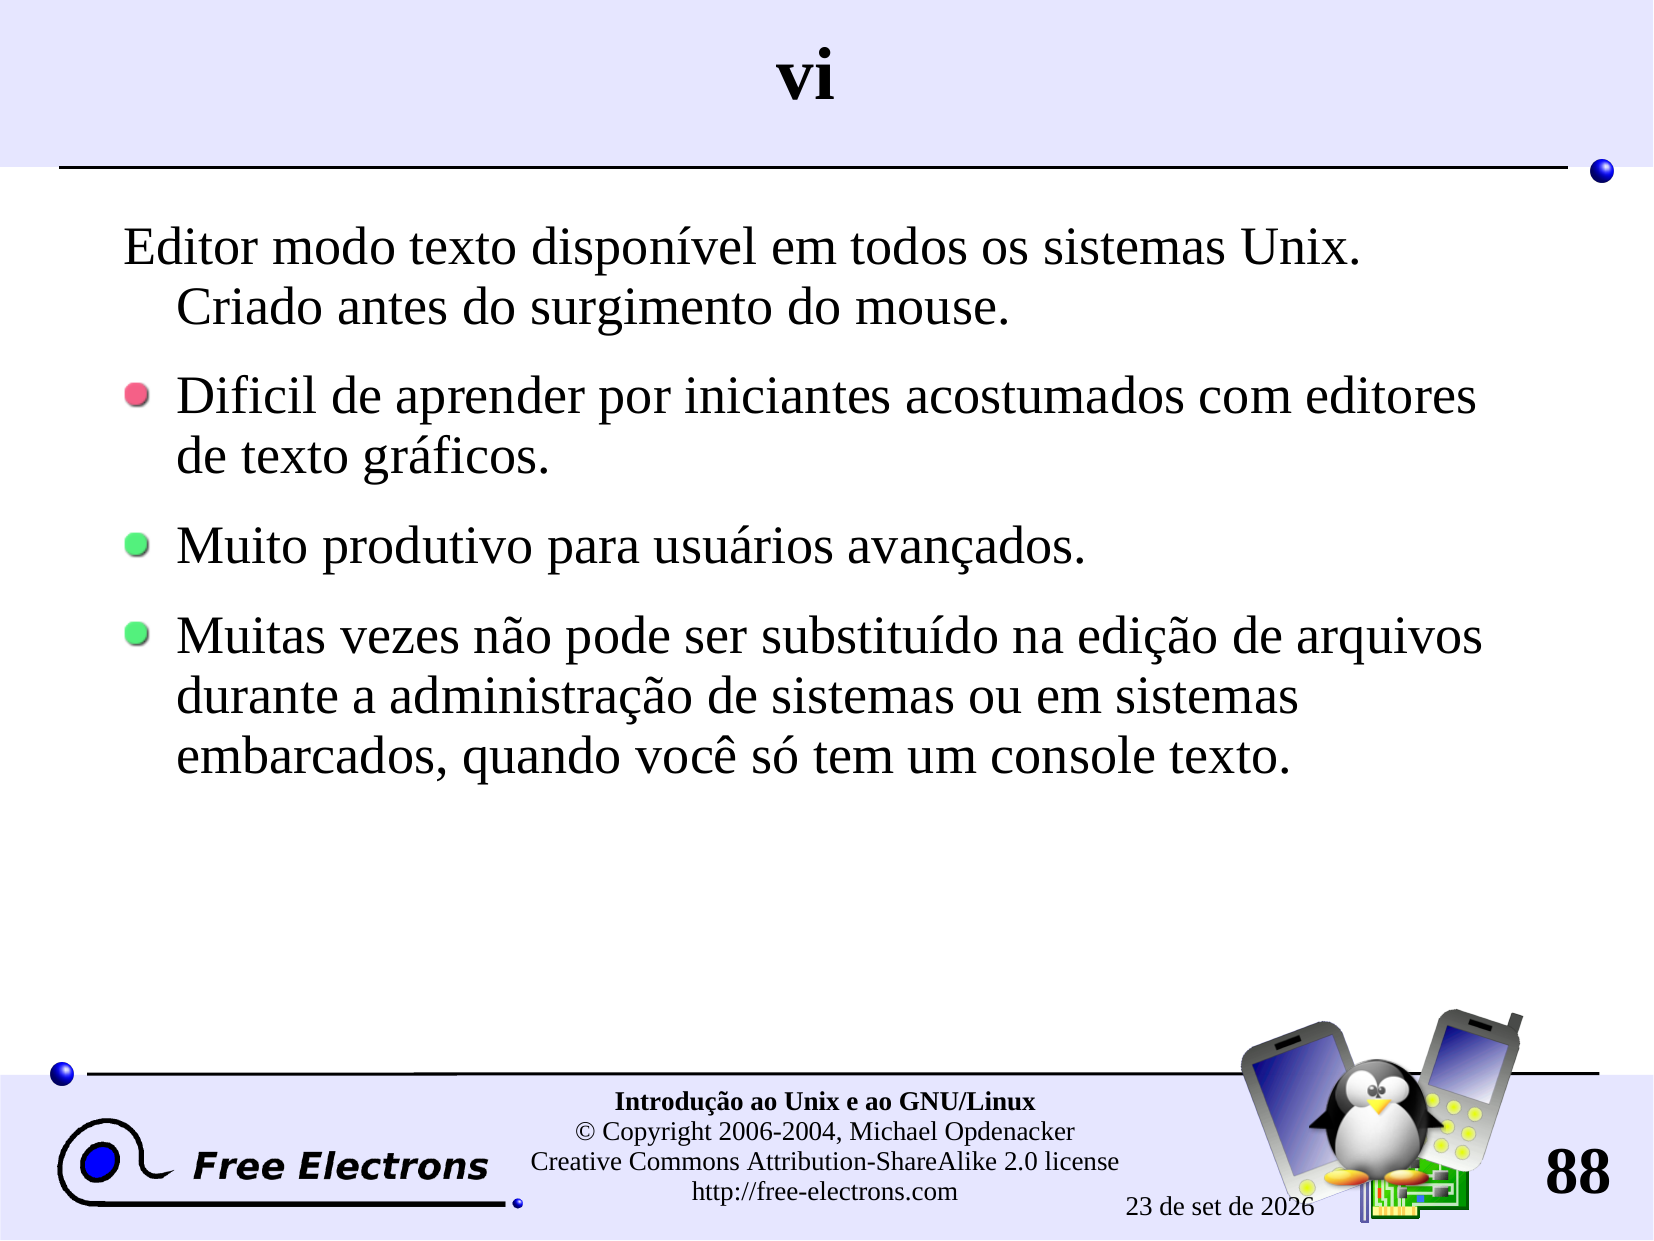

# vi
Editor modo texto disponível em todos os sistemas Unix. Criado antes do surgimento do mouse.
Dificil de aprender por iniciantes acostumados com editores de texto gráficos.
Muito produtivo para usuários avançados.
Muitas vezes não pode ser substituído na edição de arquivos durante a administração de sistemas ou em sistemas embarcados, quando você só tem um console texto.